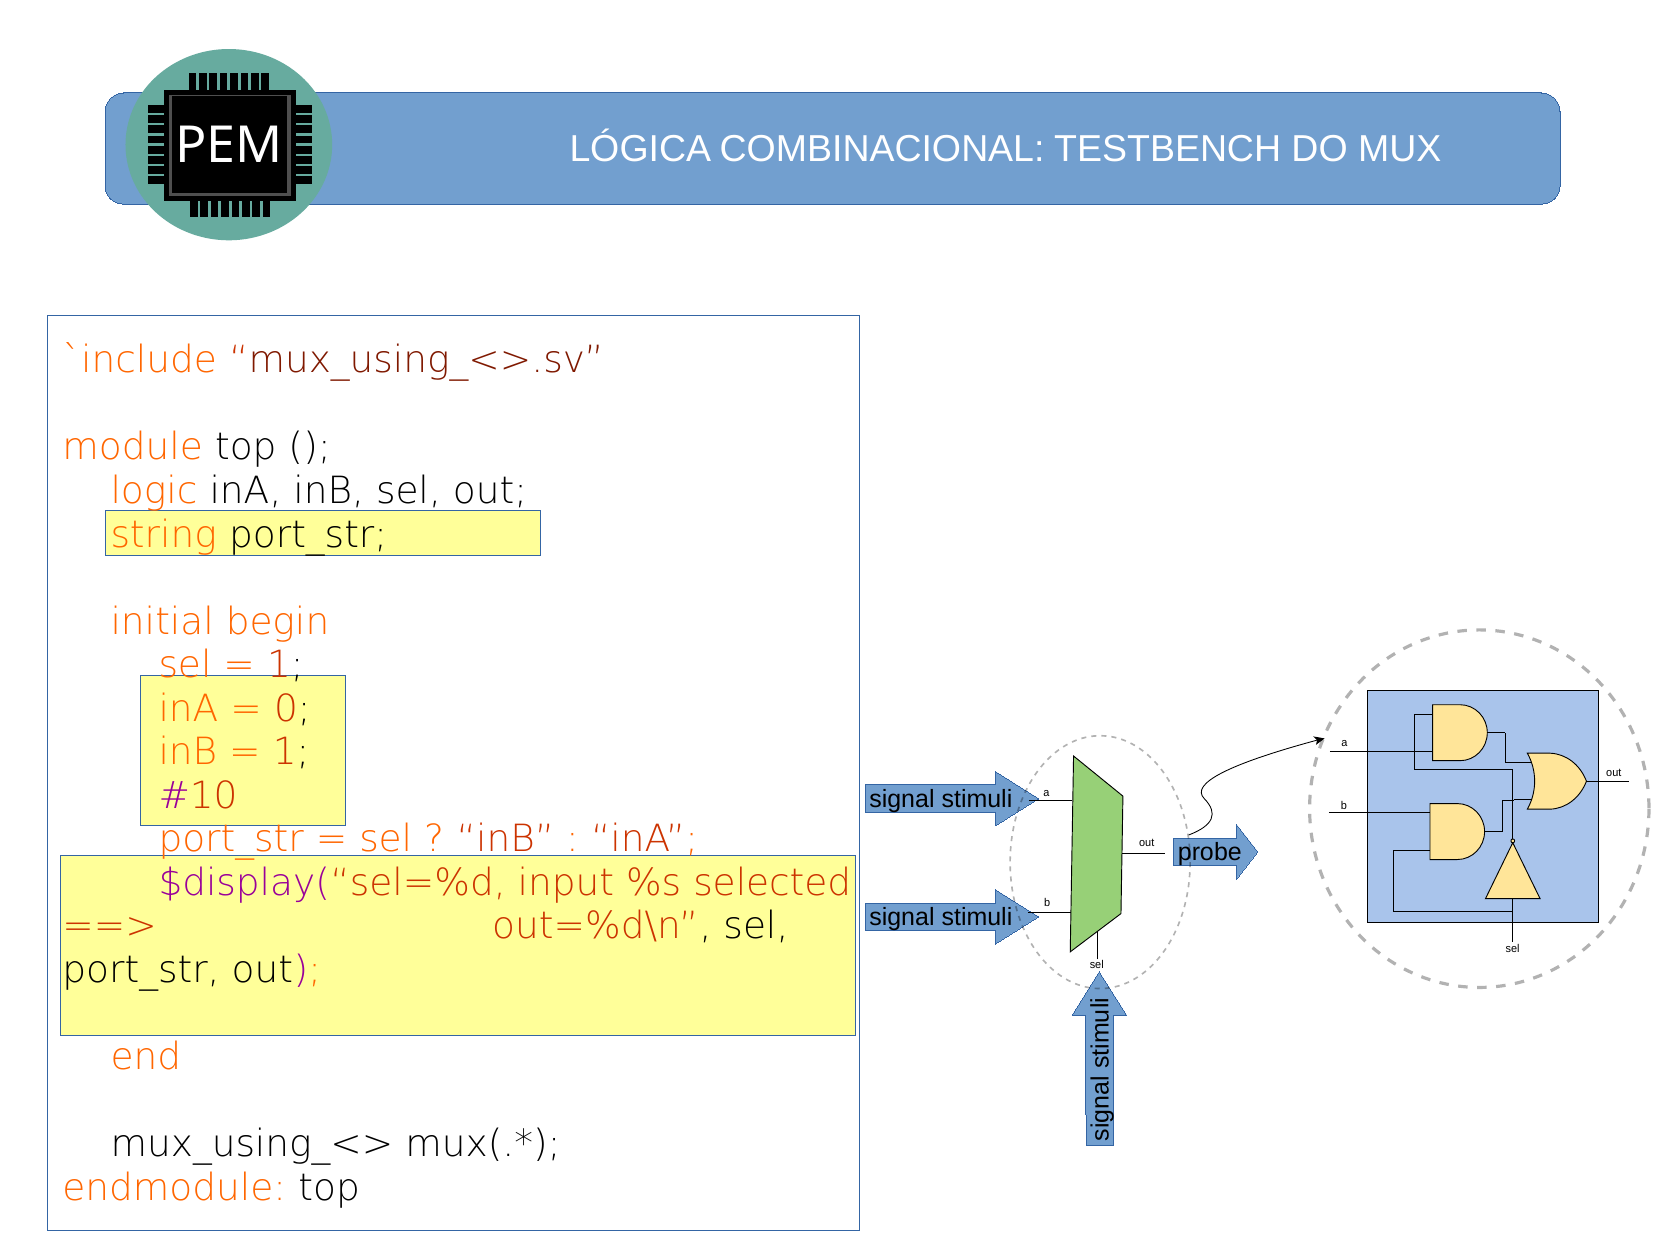

LÓGICA COMBINACIONAL: TESTBENCH DO MUX
`include “mux_using_<>.sv”
module top ();
 logic inA, inB, sel, out;
 string port_str;
 initial begin
 sel = 1;
 inA = 0;
 inB = 1;
 #10
 port_str = sel ? “inB” : “inA”;
 $display(“sel=%d, input %s selected ==> out=%d\n”, sel, port_str, out);
 end
 mux_using_<> mux(.*);
endmodule: top
signal stimuli
probe
signal stimuli
signal stimuli